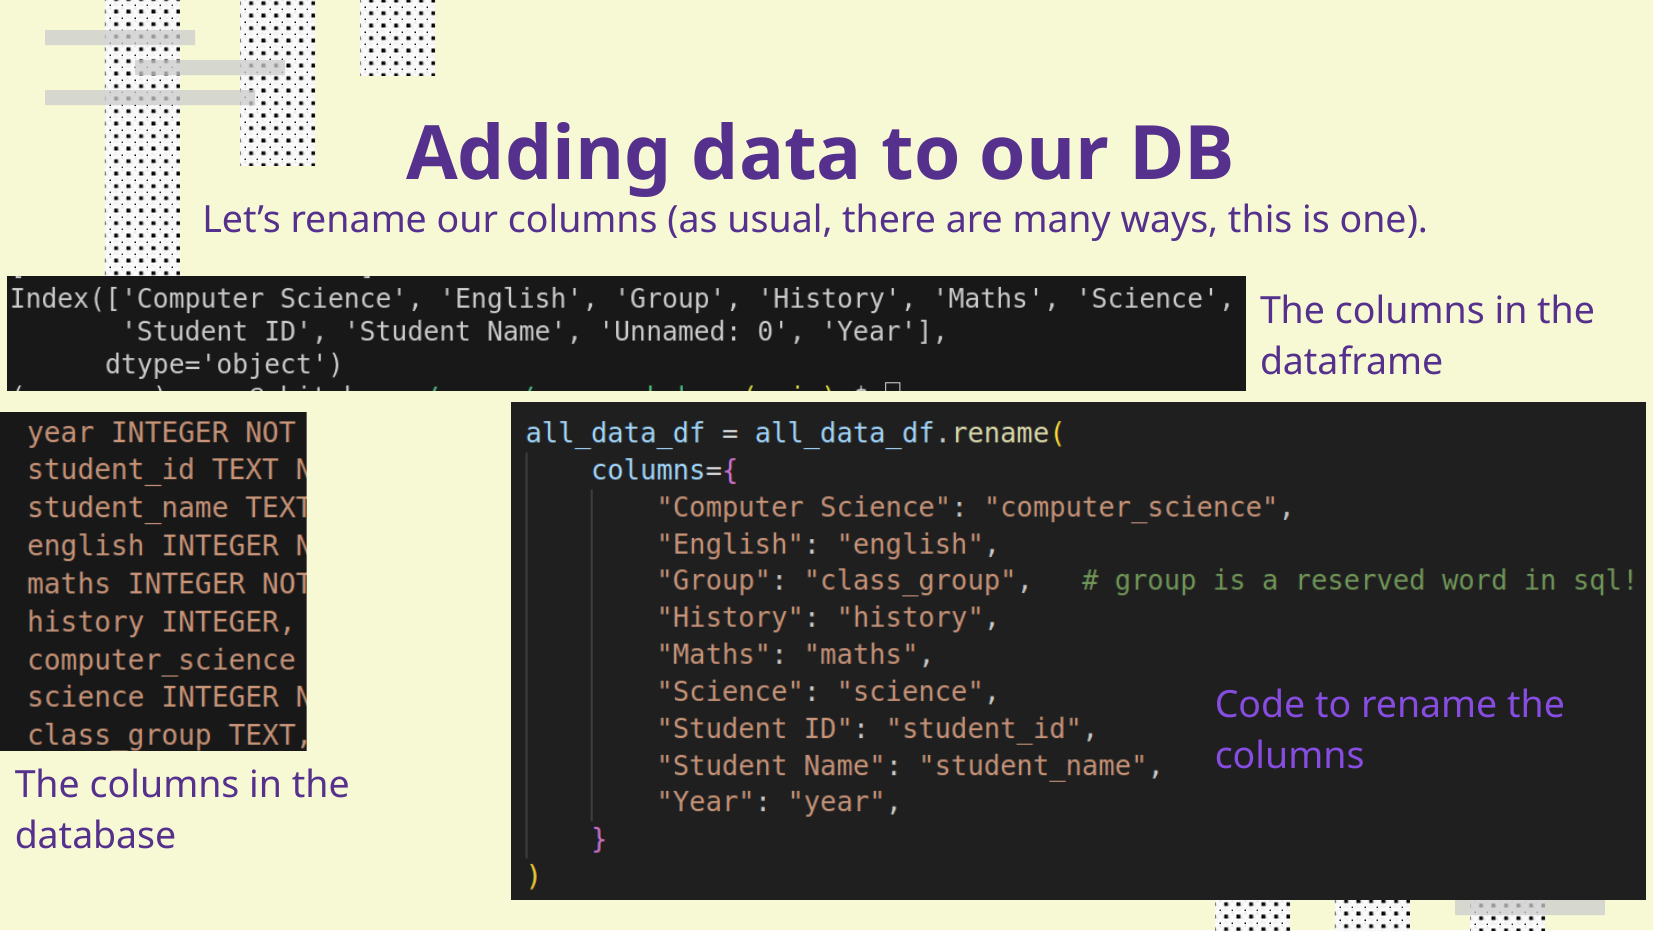

# Adding data to our DB
Let’s rename our columns (as usual, there are many ways, this is one).
The columns in the dataframe
Code to rename the columns
The columns in the database